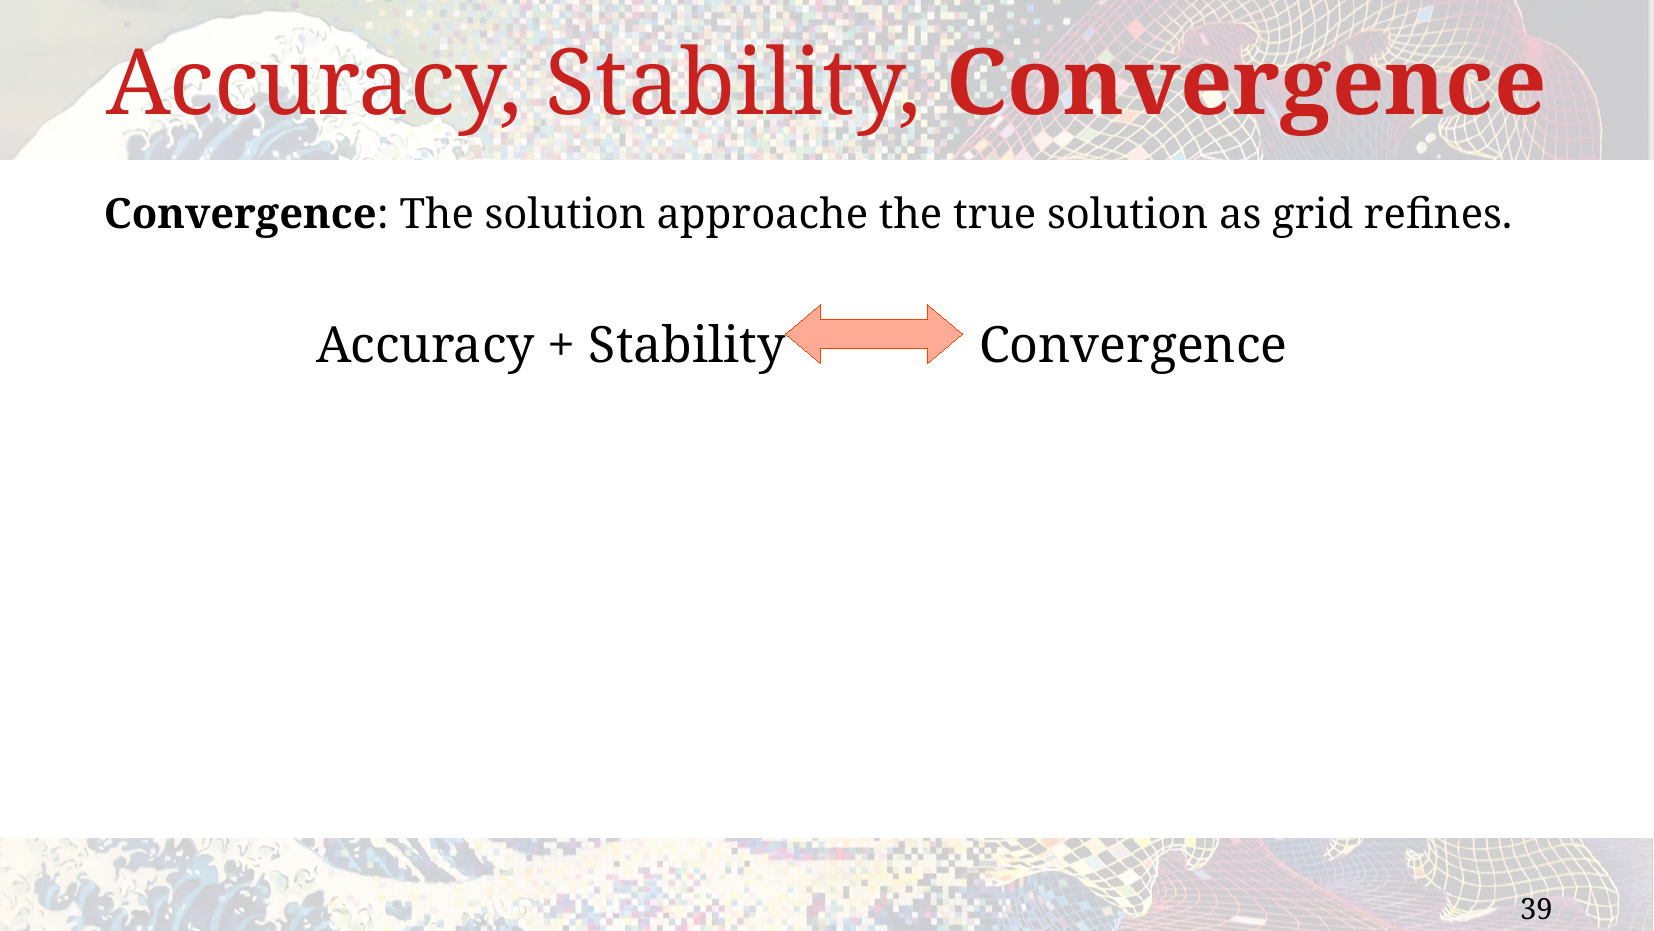

# Accuracy, Stability, Convergence
Convergence: The solution approache the true solution as grid refines.
Accuracy + Stability
Convergence